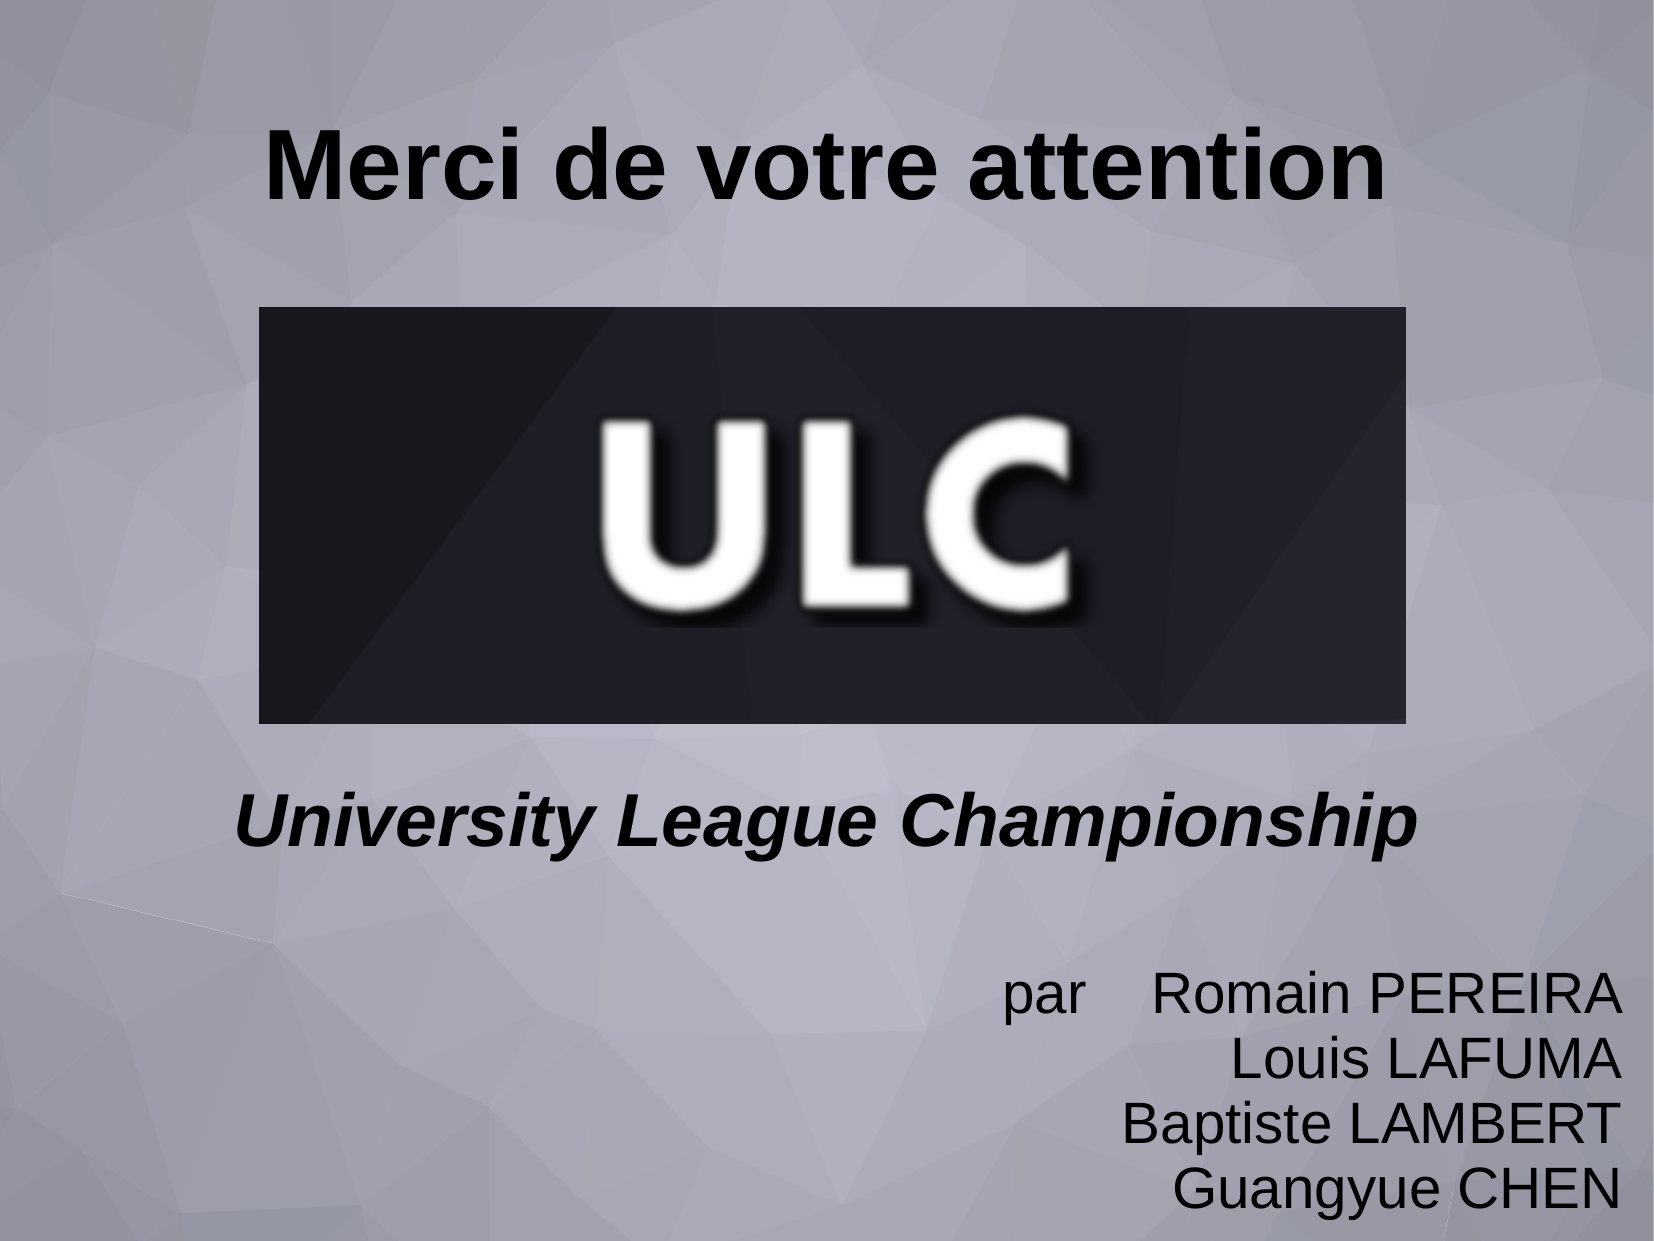

# Merci de votre attention
University League Championship
 par Romain PEREIRA
 Louis LAFUMA
 Baptiste LAMBERT
 Guangyue CHEN